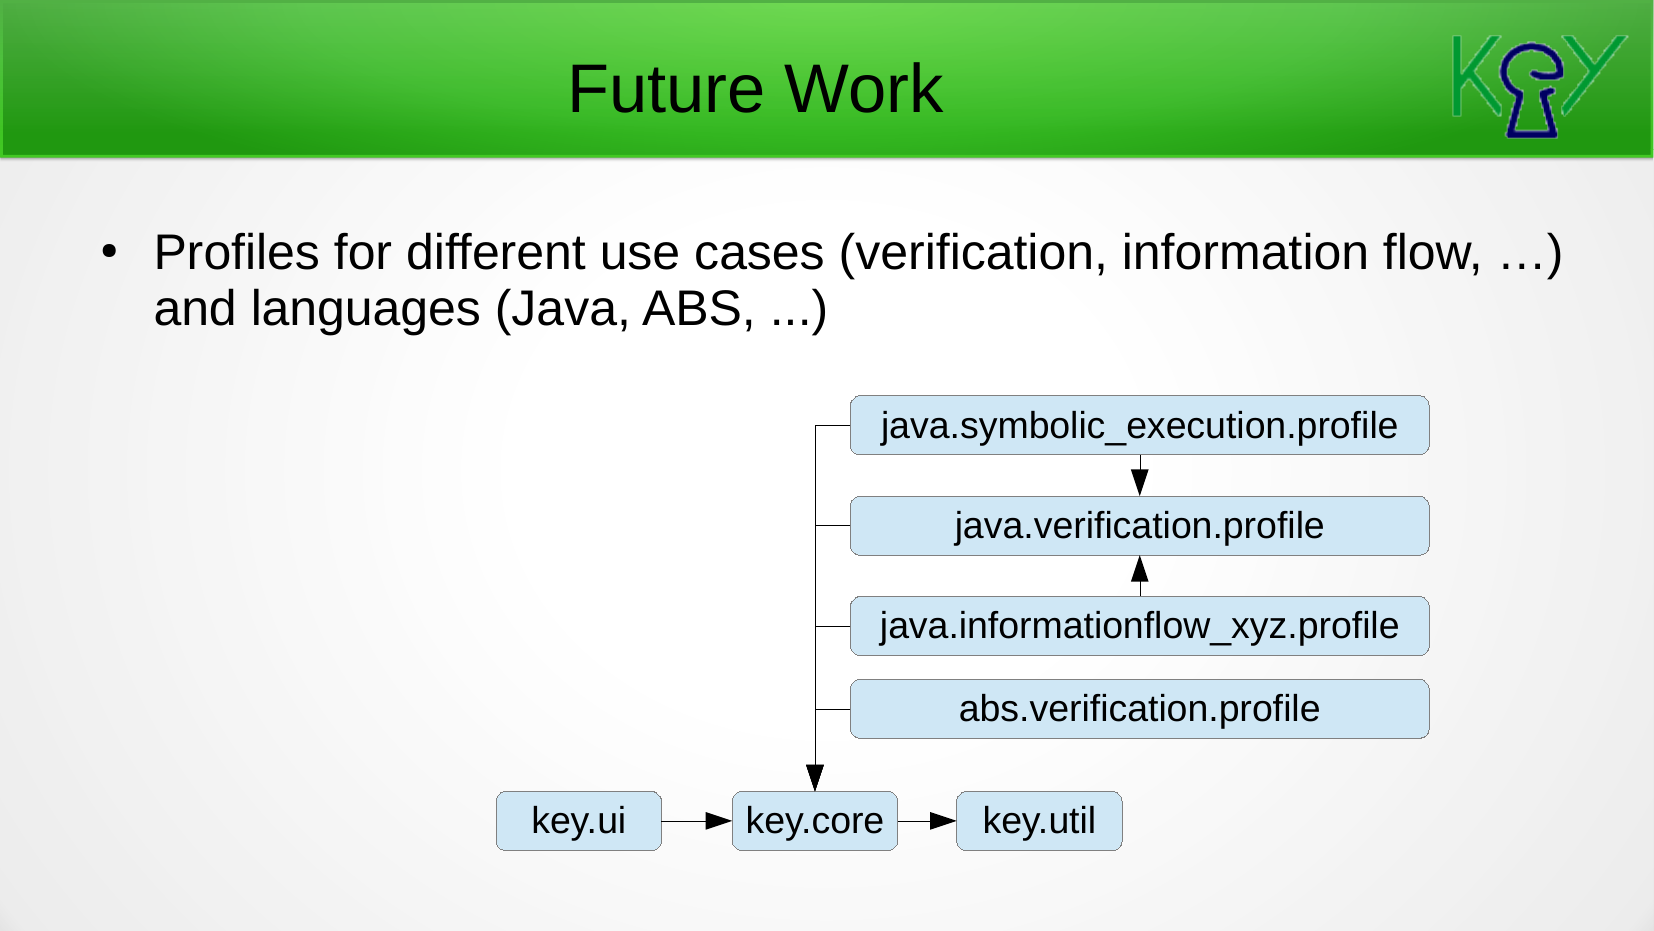

# Future Work
Profiles for different use cases (verification, information flow, …) and languages (Java, ABS, ...)
java.symbolic_execution.profile
java.verification.profile
java.informationflow_xyz.profile
abs.verification.profile
key.ui
key.core
key.util